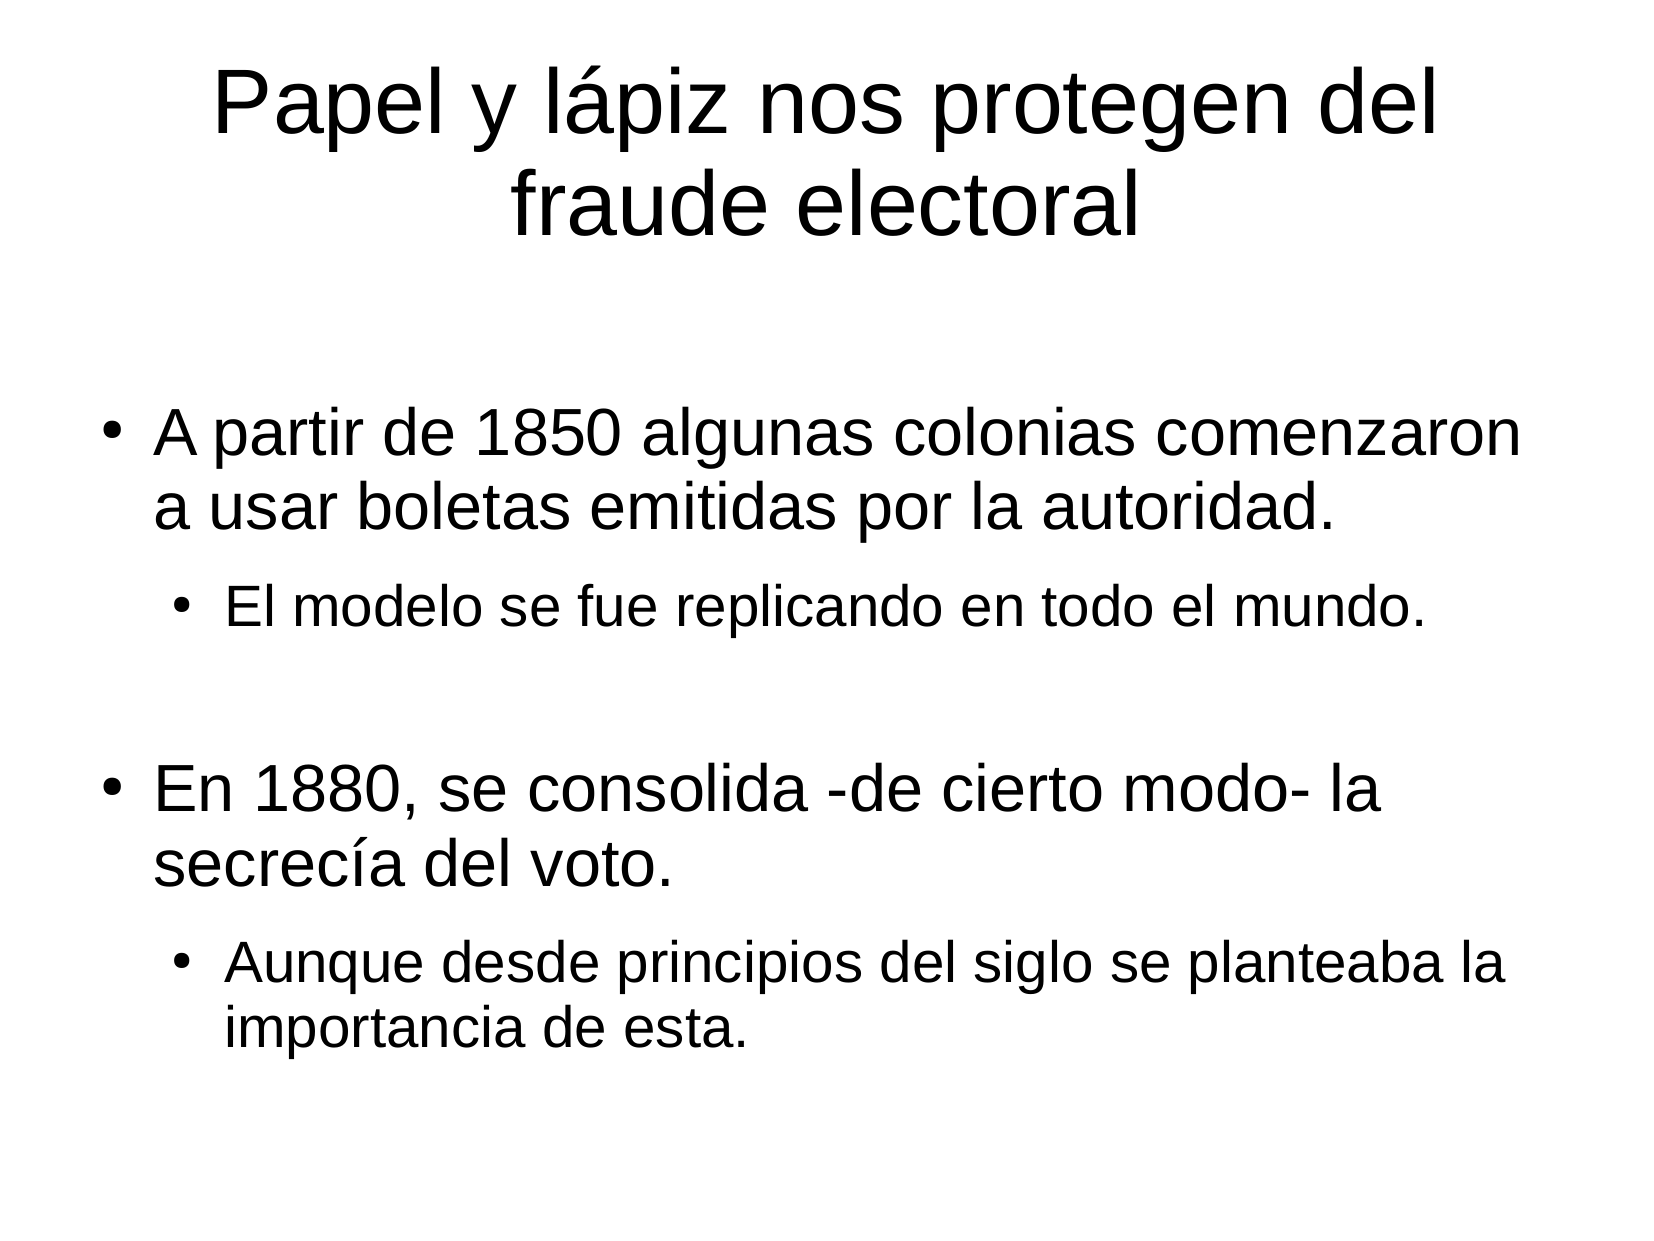

# Papel y lápiz nos protegen del fraude electoral
A partir de 1850 algunas colonias comenzaron a usar boletas emitidas por la autoridad.
El modelo se fue replicando en todo el mundo.
En 1880, se consolida -de cierto modo- la secrecía del voto.
Aunque desde principios del siglo se planteaba la importancia de esta.